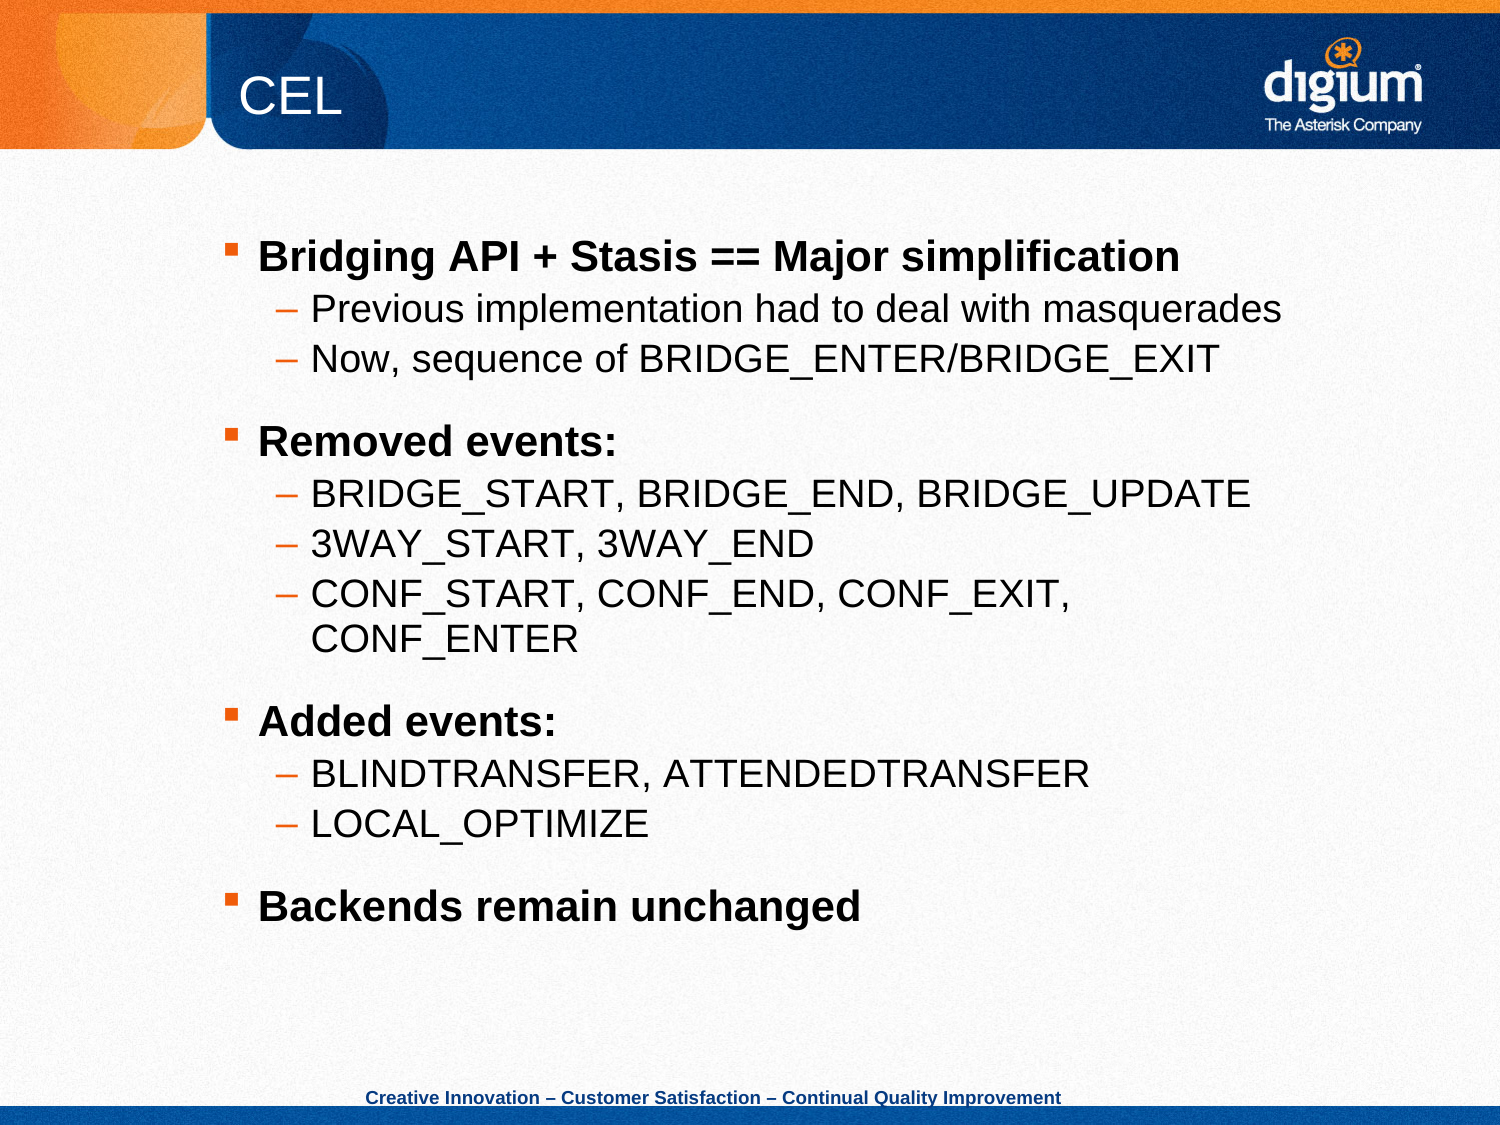

# CEL
Bridging API + Stasis == Major simplification
Previous implementation had to deal with masquerades
Now, sequence of BRIDGE_ENTER/BRIDGE_EXIT
Removed events:
BRIDGE_START, BRIDGE_END, BRIDGE_UPDATE
3WAY_START, 3WAY_END
CONF_START, CONF_END, CONF_EXIT, CONF_ENTER
Added events:
BLINDTRANSFER, ATTENDEDTRANSFER
LOCAL_OPTIMIZE
Backends remain unchanged